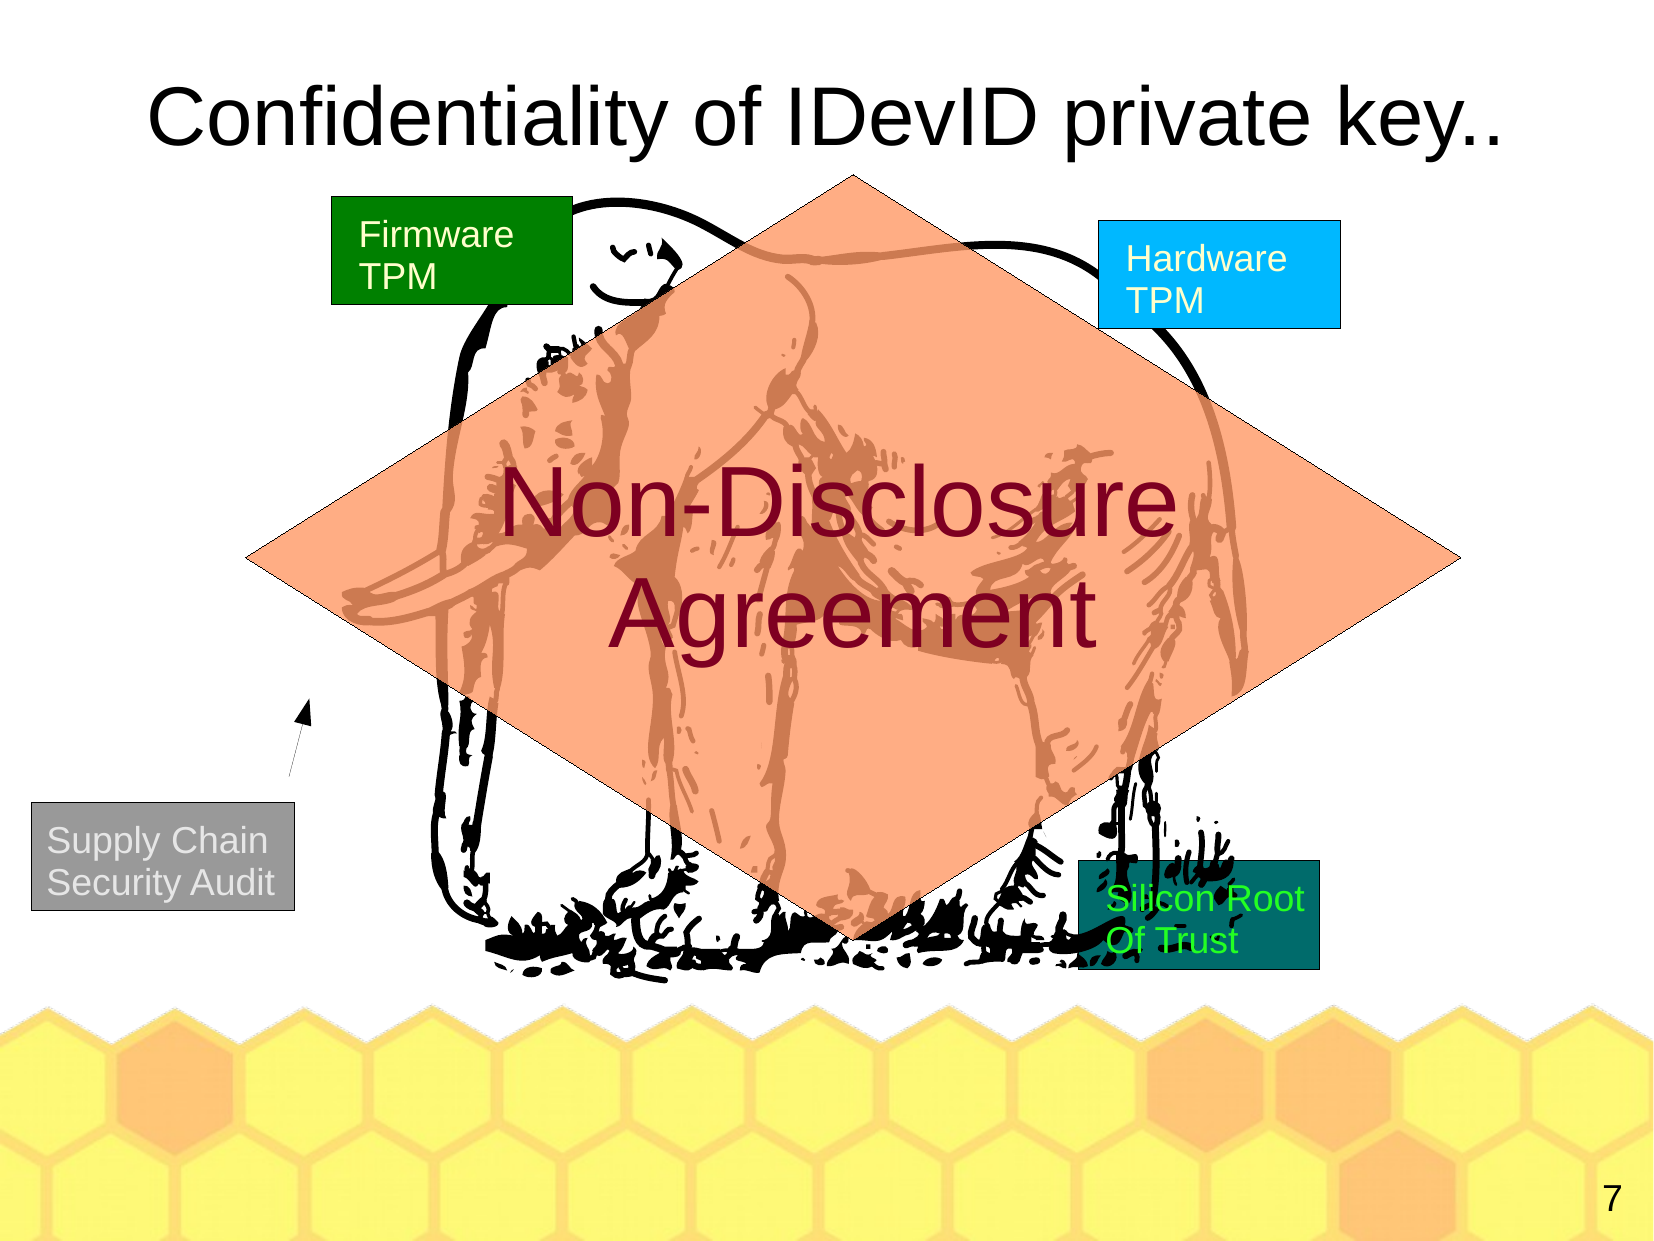

# Confidentiality of IDevID private key..
Non-Disclosure
Agreement
Firmware
TPM
Hardware
TPM
Supply Chain
Security Audit
Silicon Root
Of Trust